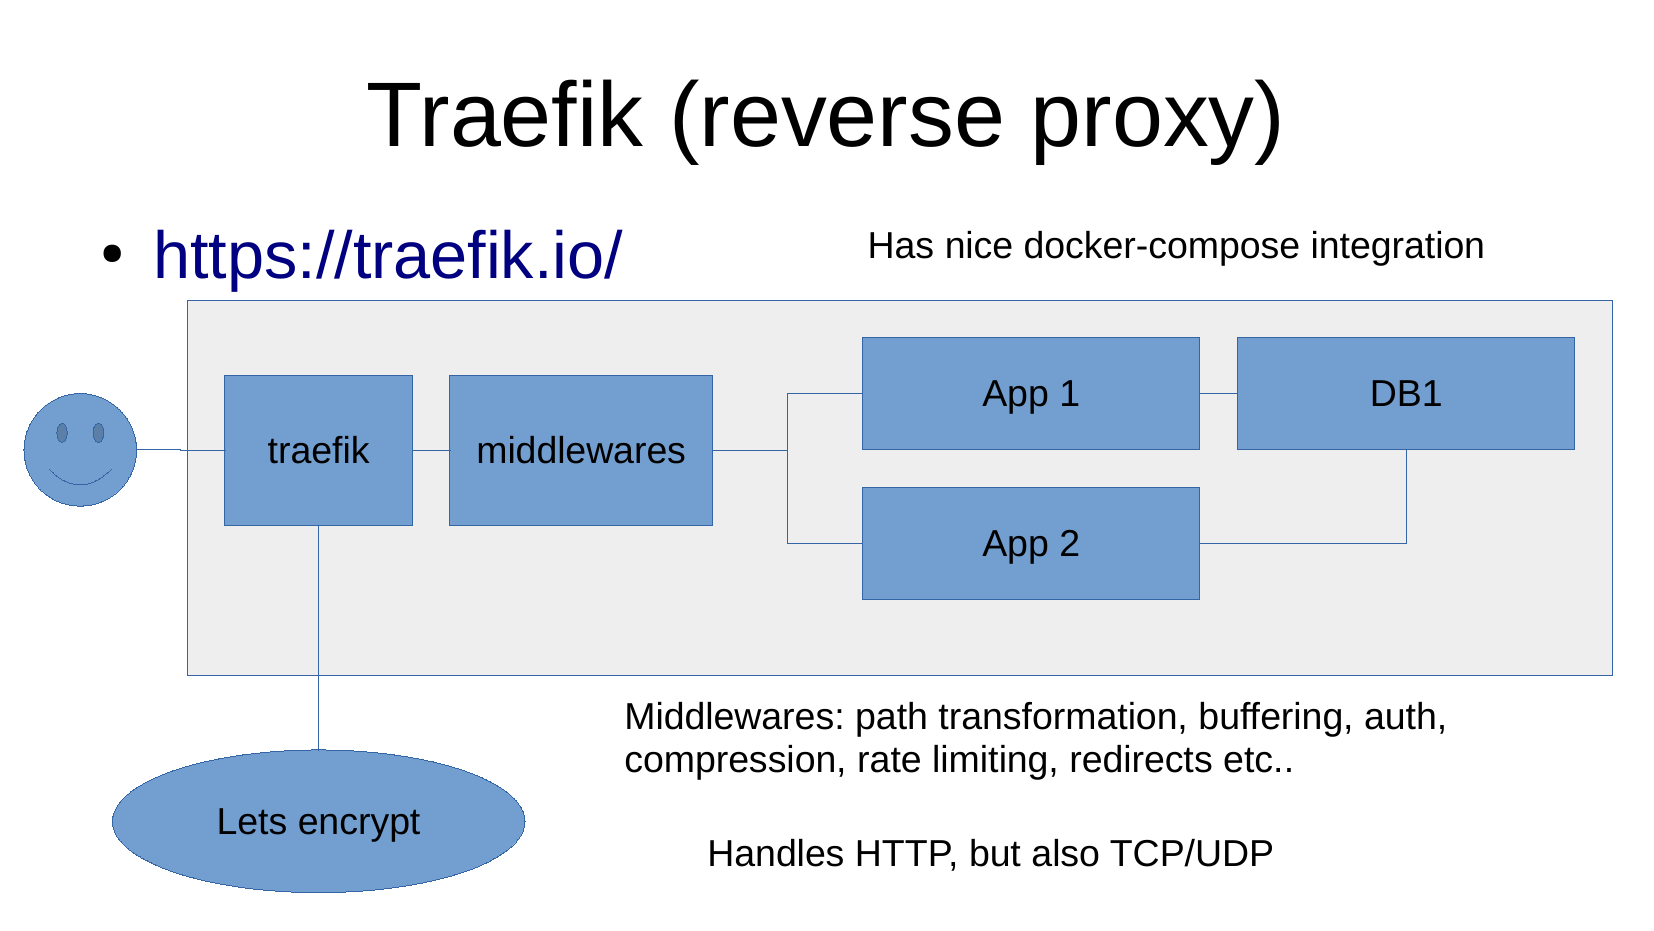

# Traefik (reverse proxy)
https://traefik.io/
Has nice docker-compose integration
App 1
DB1
traefik
middlewares
App 2
Middlewares: path transformation, buffering, auth,
compression, rate limiting, redirects etc..
Lets encrypt
Handles HTTP, but also TCP/UDP